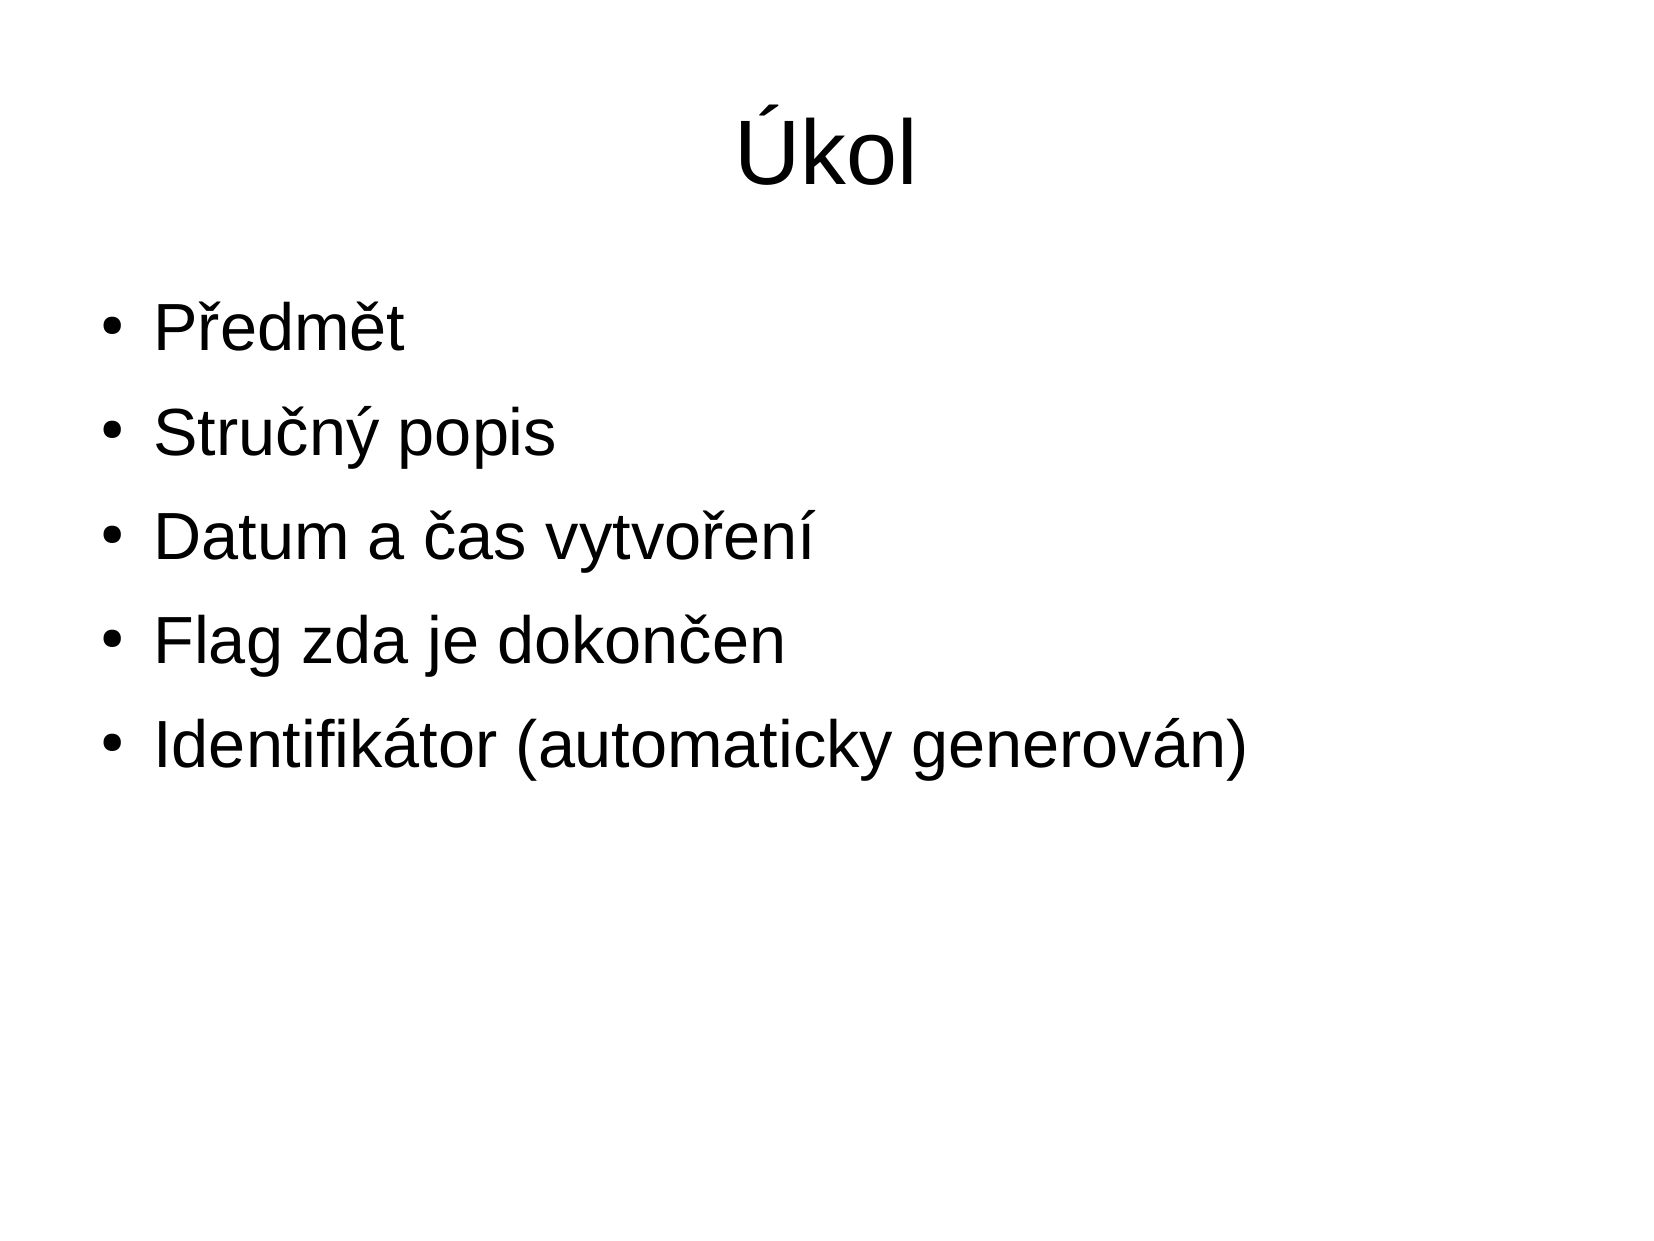

# Úkol
Předmět
Stručný popis
Datum a čas vytvoření
Flag zda je dokončen
Identifikátor (automaticky generován)